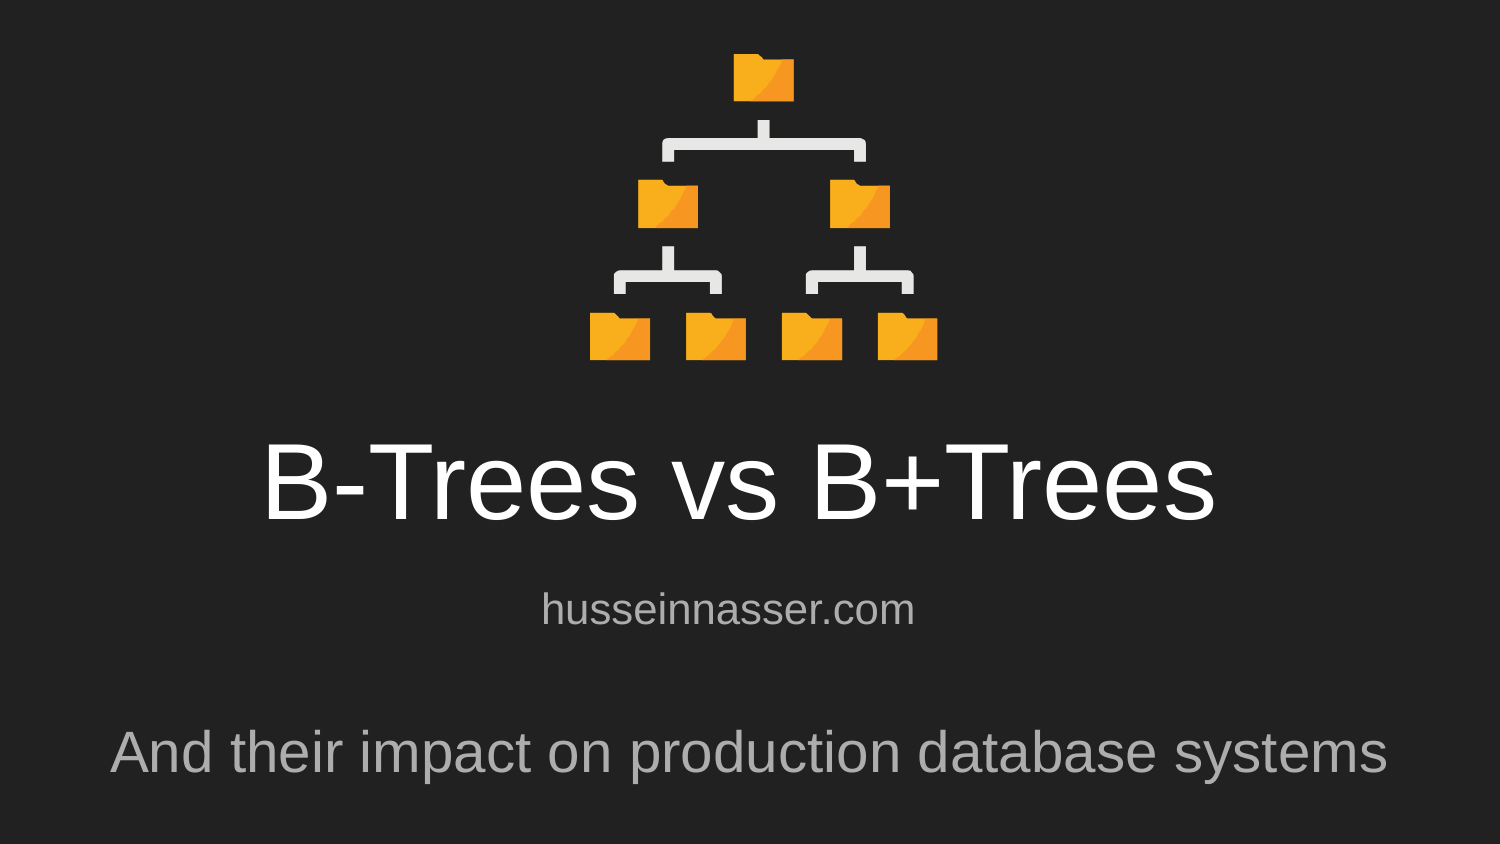

# B-Trees vs B+Trees
husseinnasser.com
And their impact on production database systems